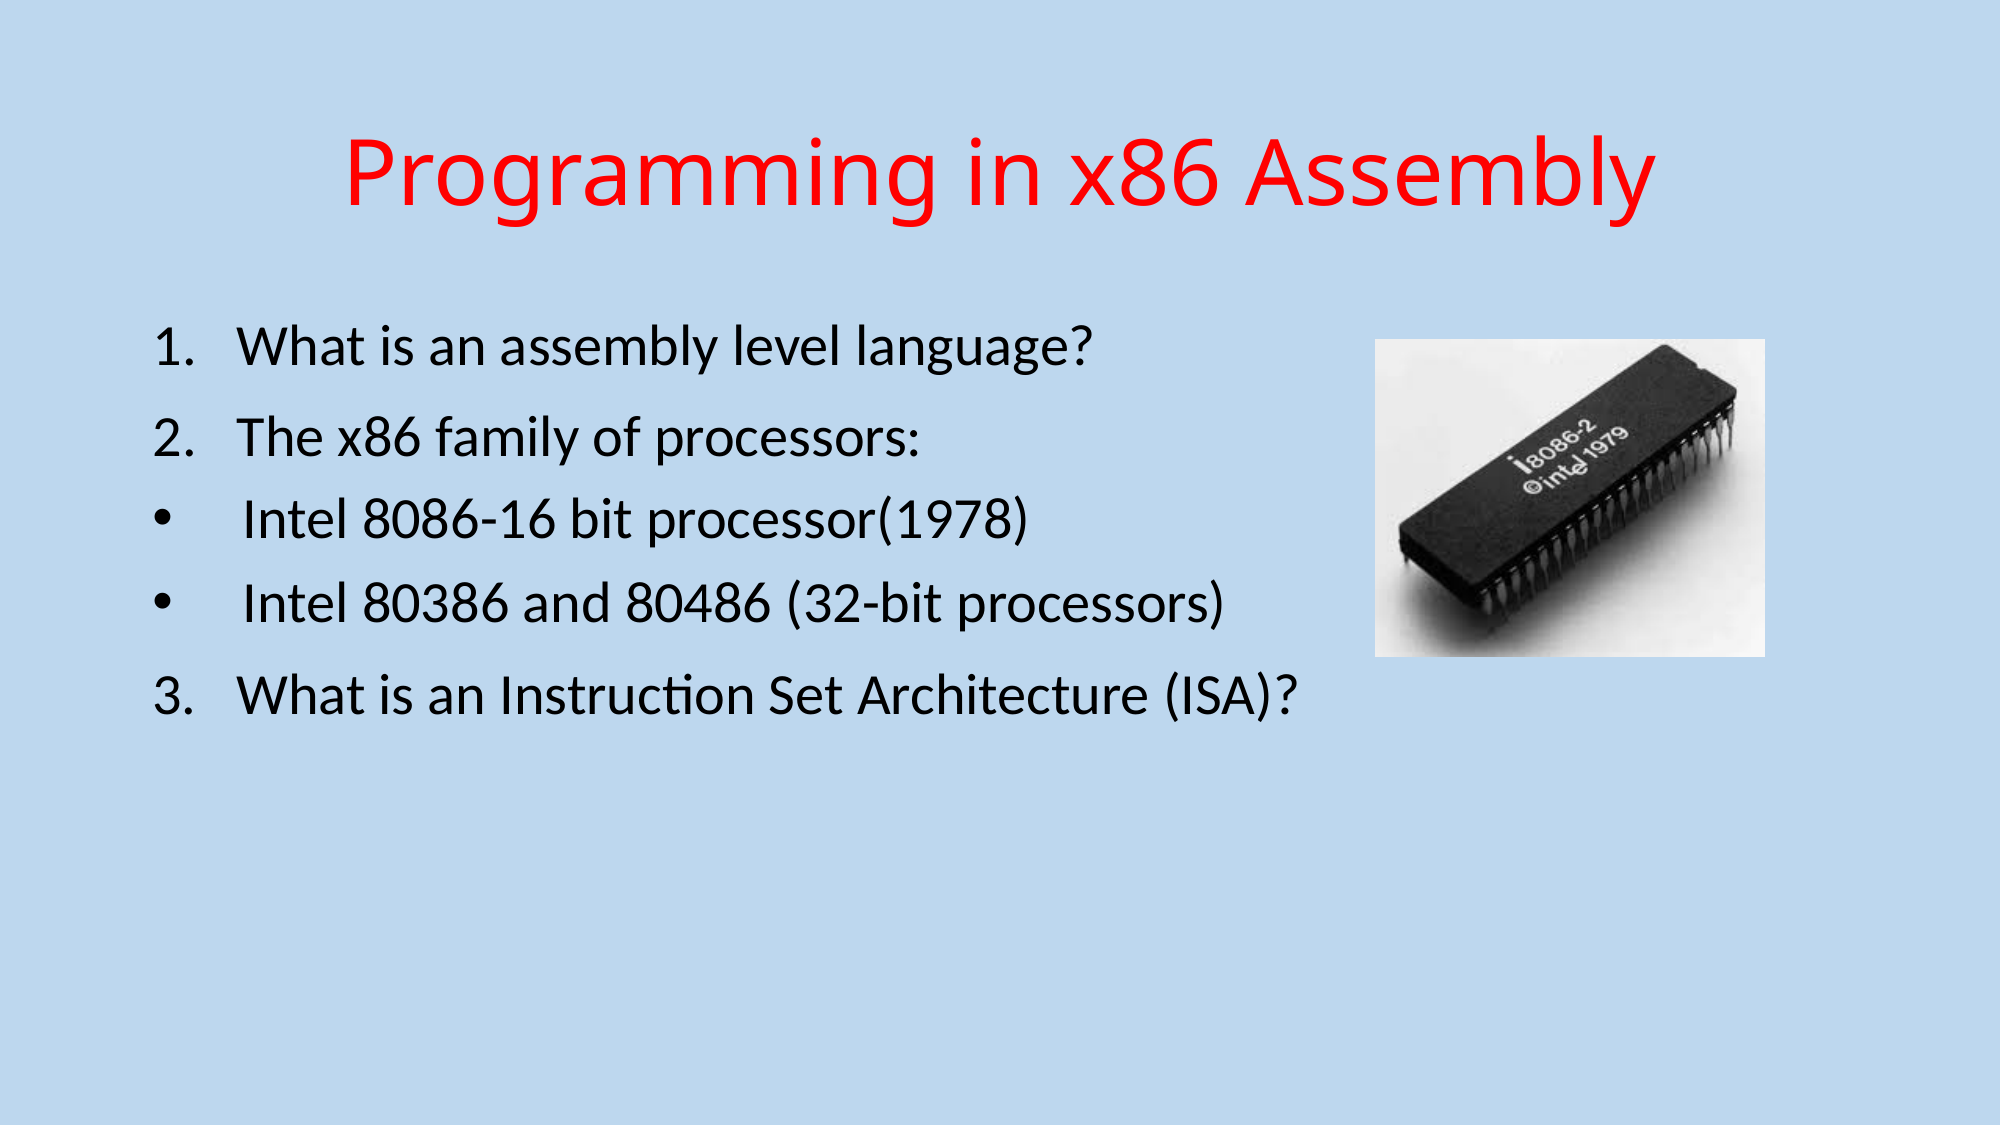

# Programming in x86 Assembly
What is an assembly level language?
The x86 family of processors:
 Intel 8086-16 bit processor(1978)
 Intel 80386 and 80486 (32-bit processors)
3. What is an Instruction Set Architecture (ISA)?